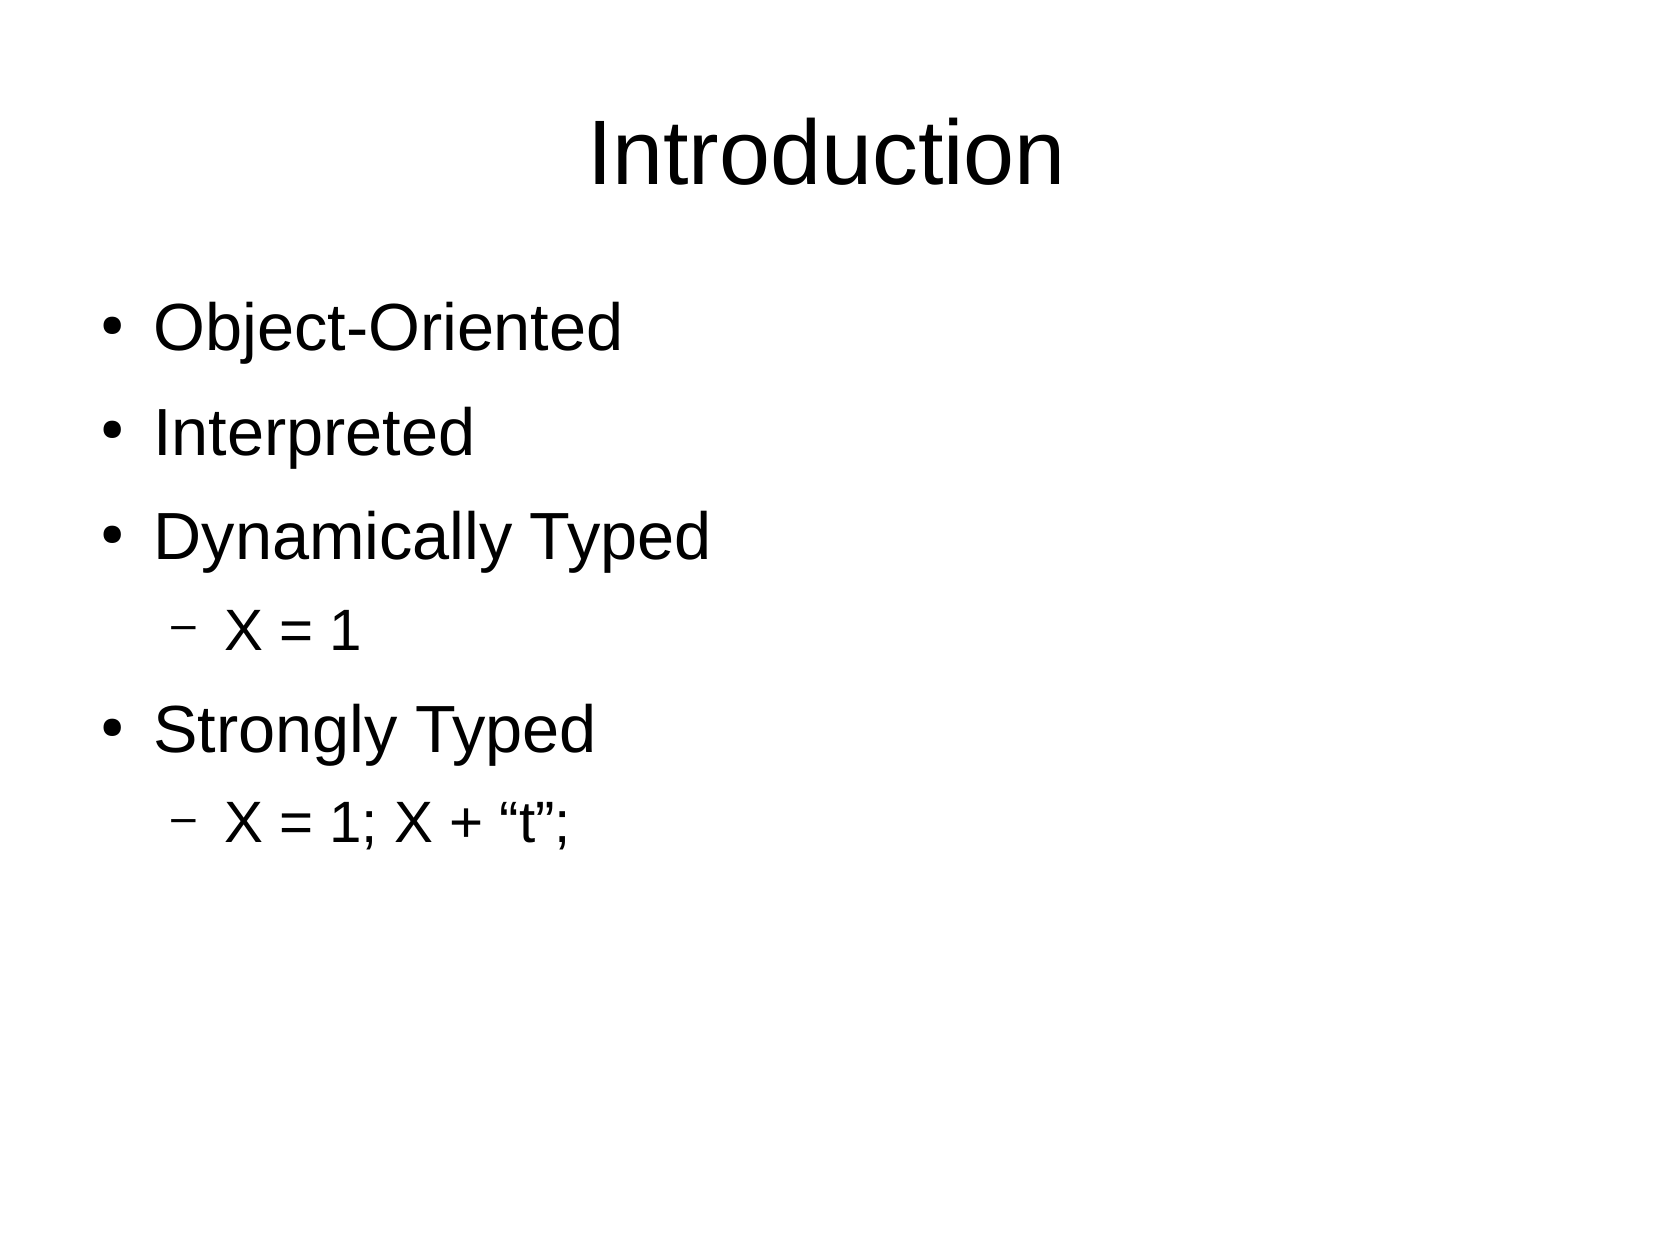

# Introduction
Object-Oriented
Interpreted
Dynamically Typed
X = 1
Strongly Typed
X = 1; X + “t”;